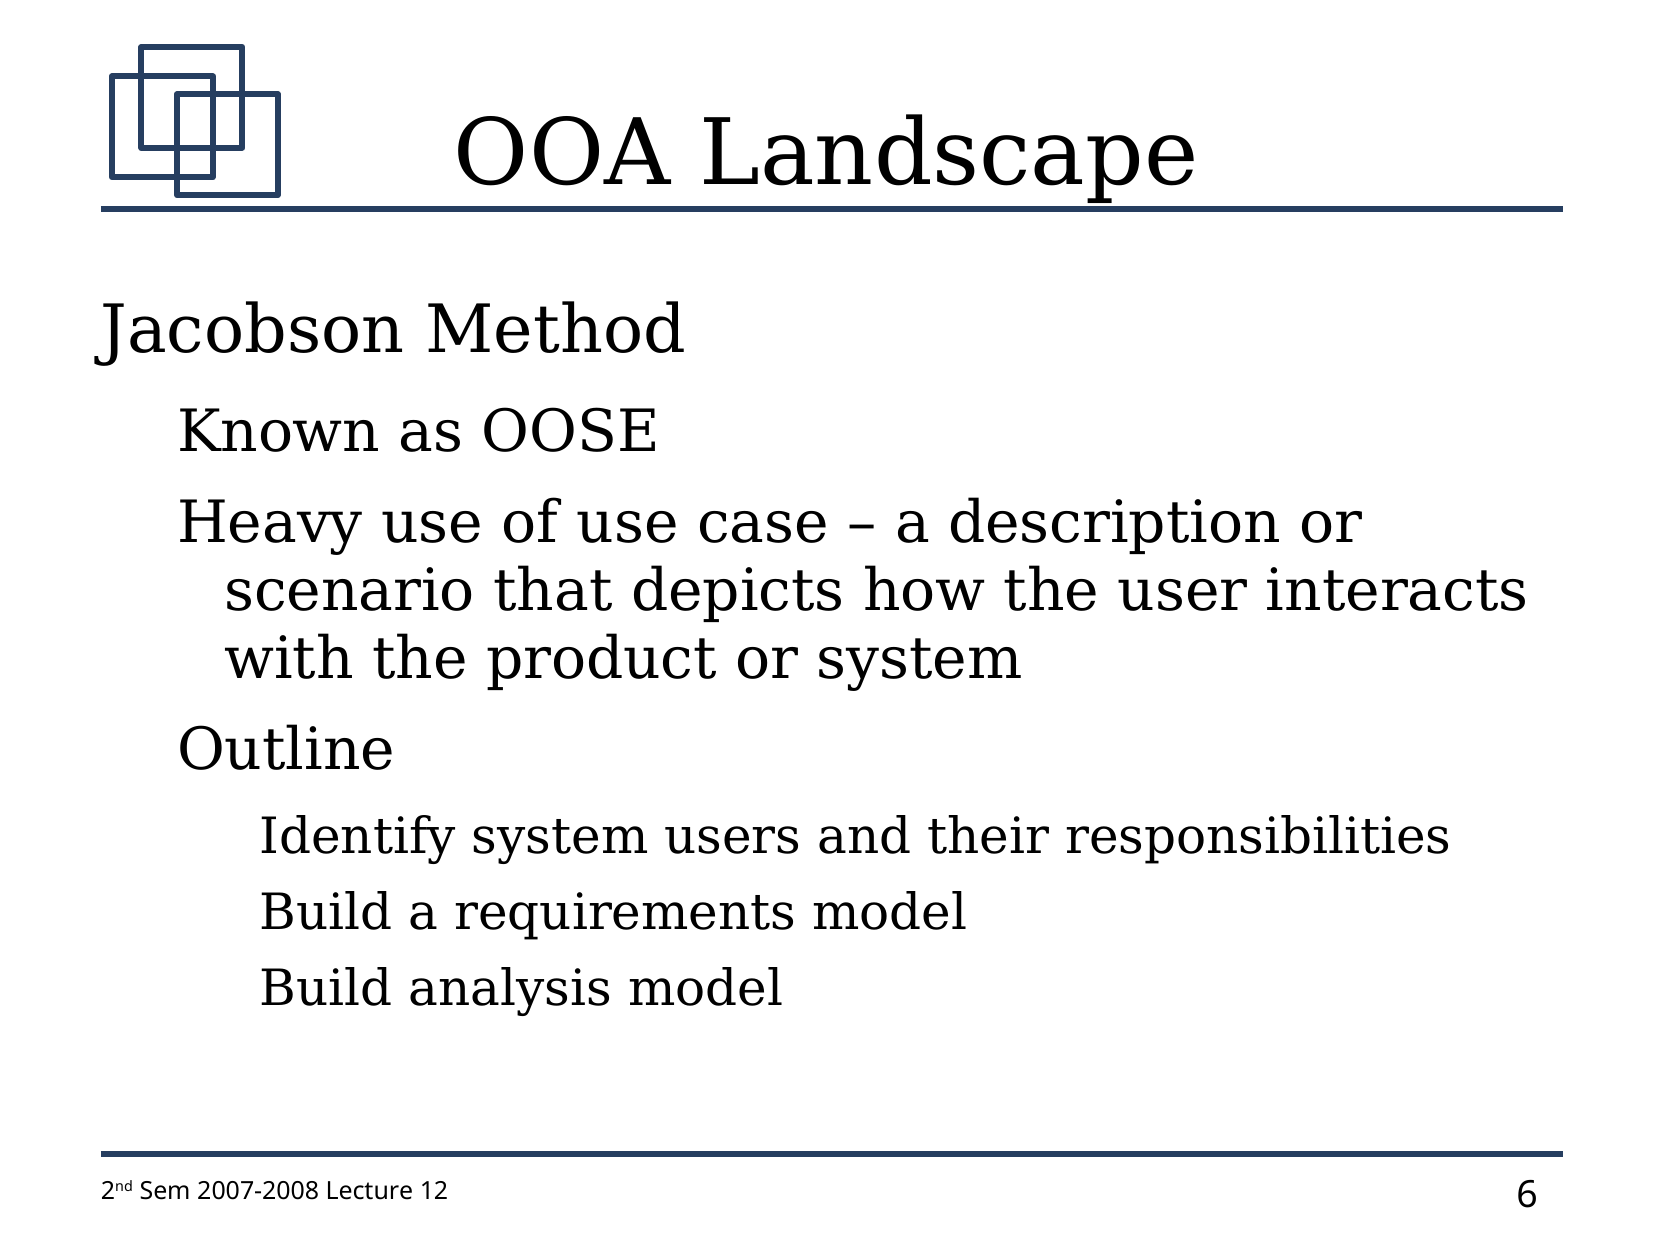

# OOA Landscape
Jacobson Method
Known as OOSE
Heavy use of use case – a description or scenario that depicts how the user interacts with the product or system
Outline
Identify system users and their responsibilities
Build a requirements model
Build analysis model